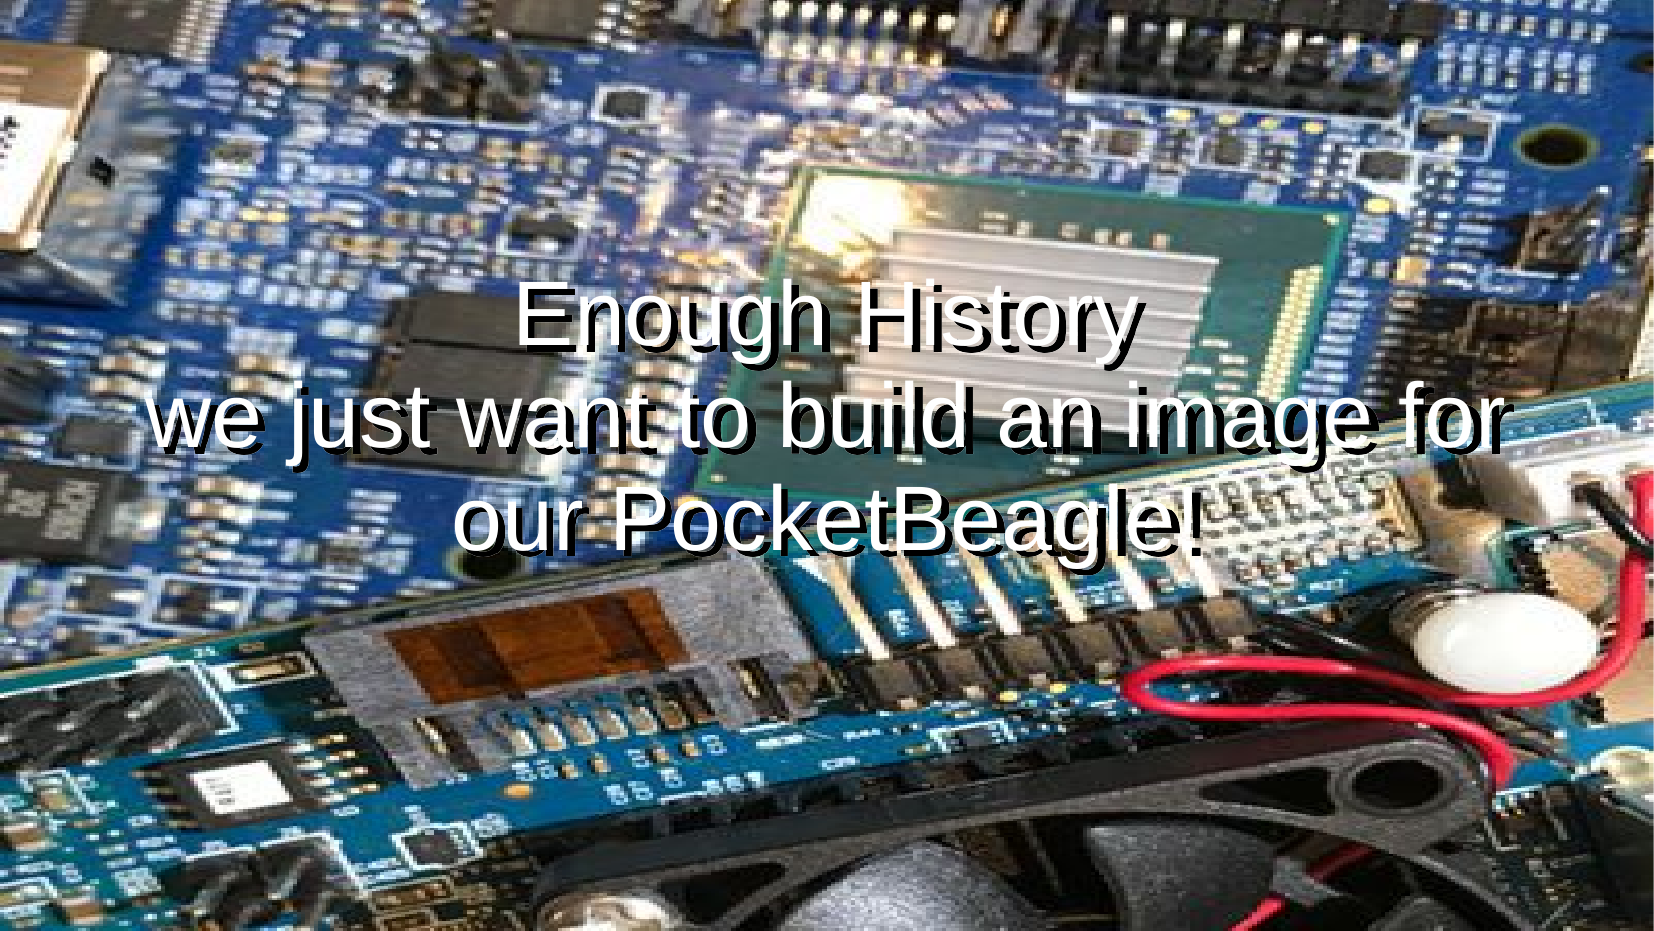

# Enough History we just want to build an image for our PocketBeagle!